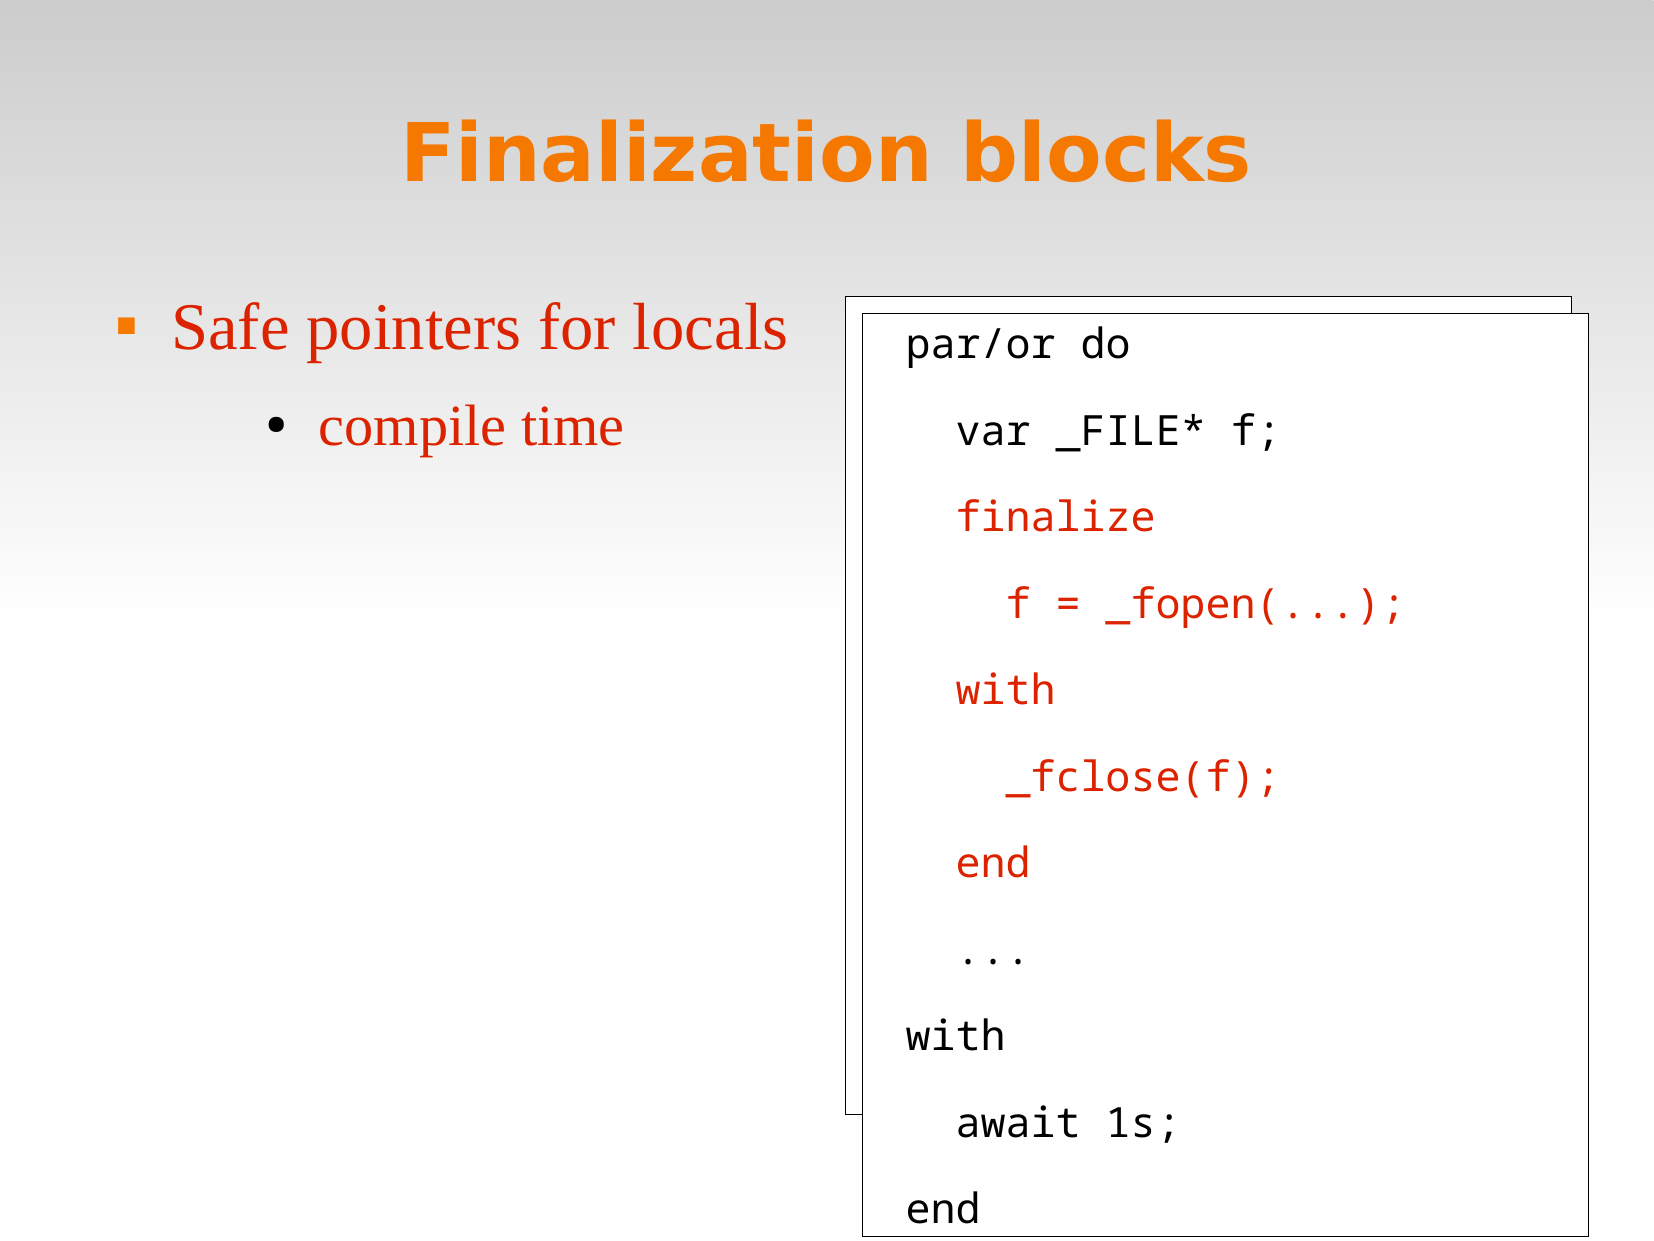

# Finalization blocks
Safe pointers for locals
compile time
 par/or do
 var _FILE* f;
 f = _fopen(...);
 ...
 with
 await 1s;
 end
 par/or do
 var _FILE* f;
 finalize
 f = _fopen(...);
 with
 _fclose(f);
 end
 ...
 with
 await 1s;
 end